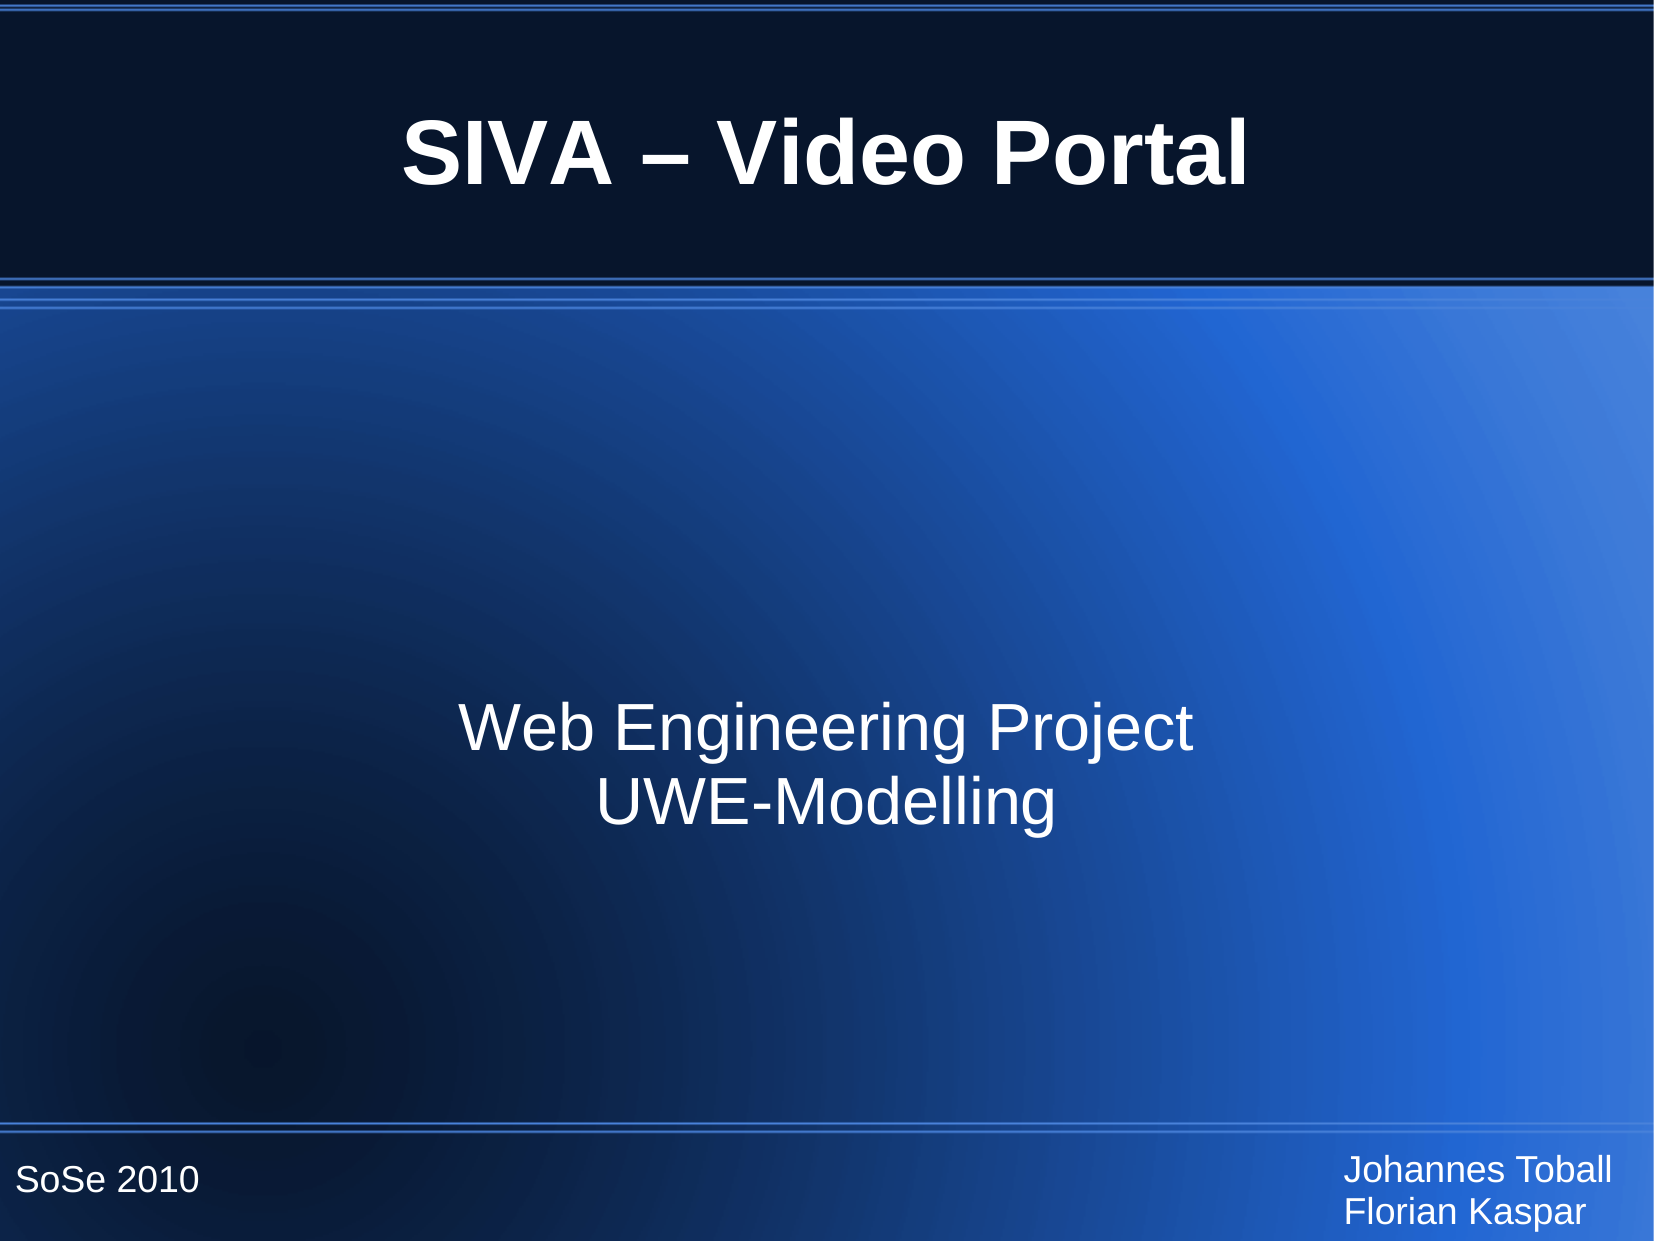

# SIVA – Video Portal
Web Engineering Project
UWE-Modelling
Johannes Toball
Florian Kaspar
SoSe 2010